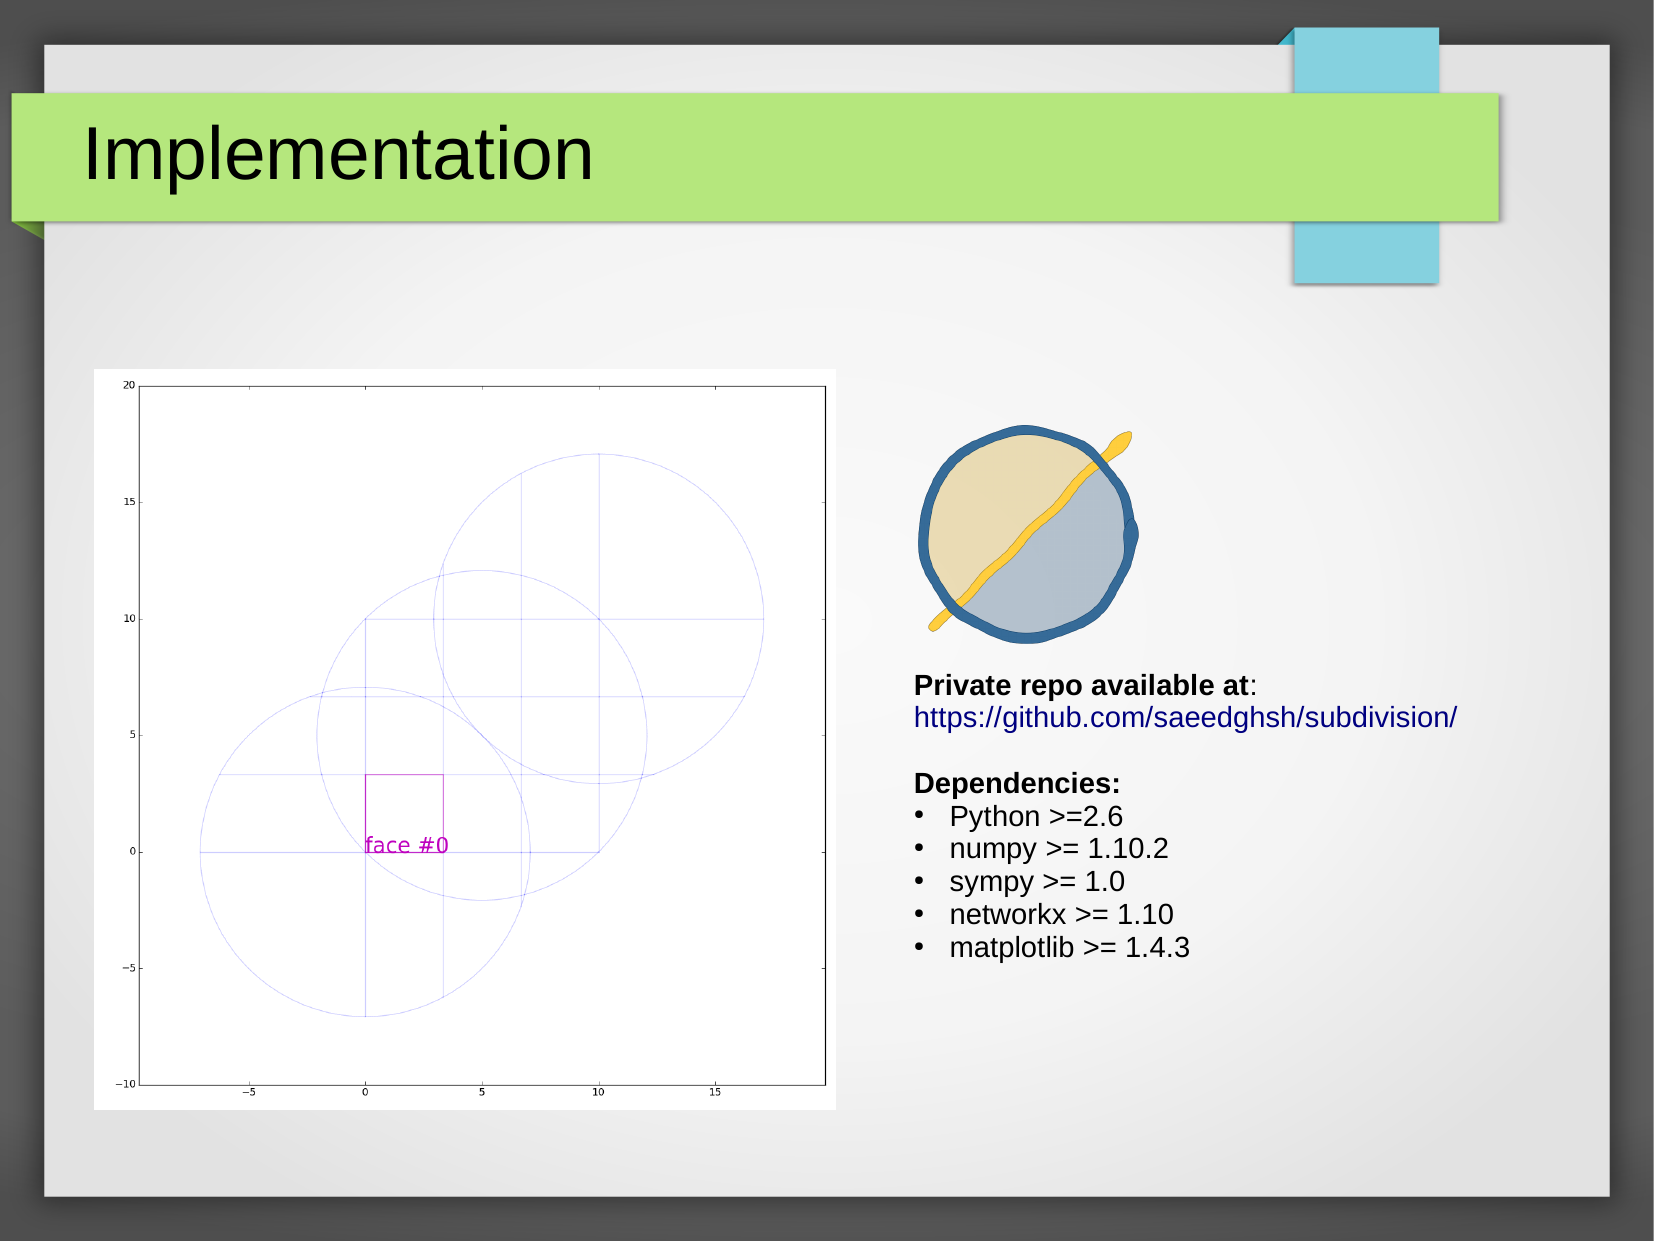

# Implementation
Private repo available at:
https://github.com/saeedghsh/subdivision/
Dependencies:
Python >=2.6
numpy >= 1.10.2
sympy >= 1.0
networkx >= 1.10
matplotlib >= 1.4.3